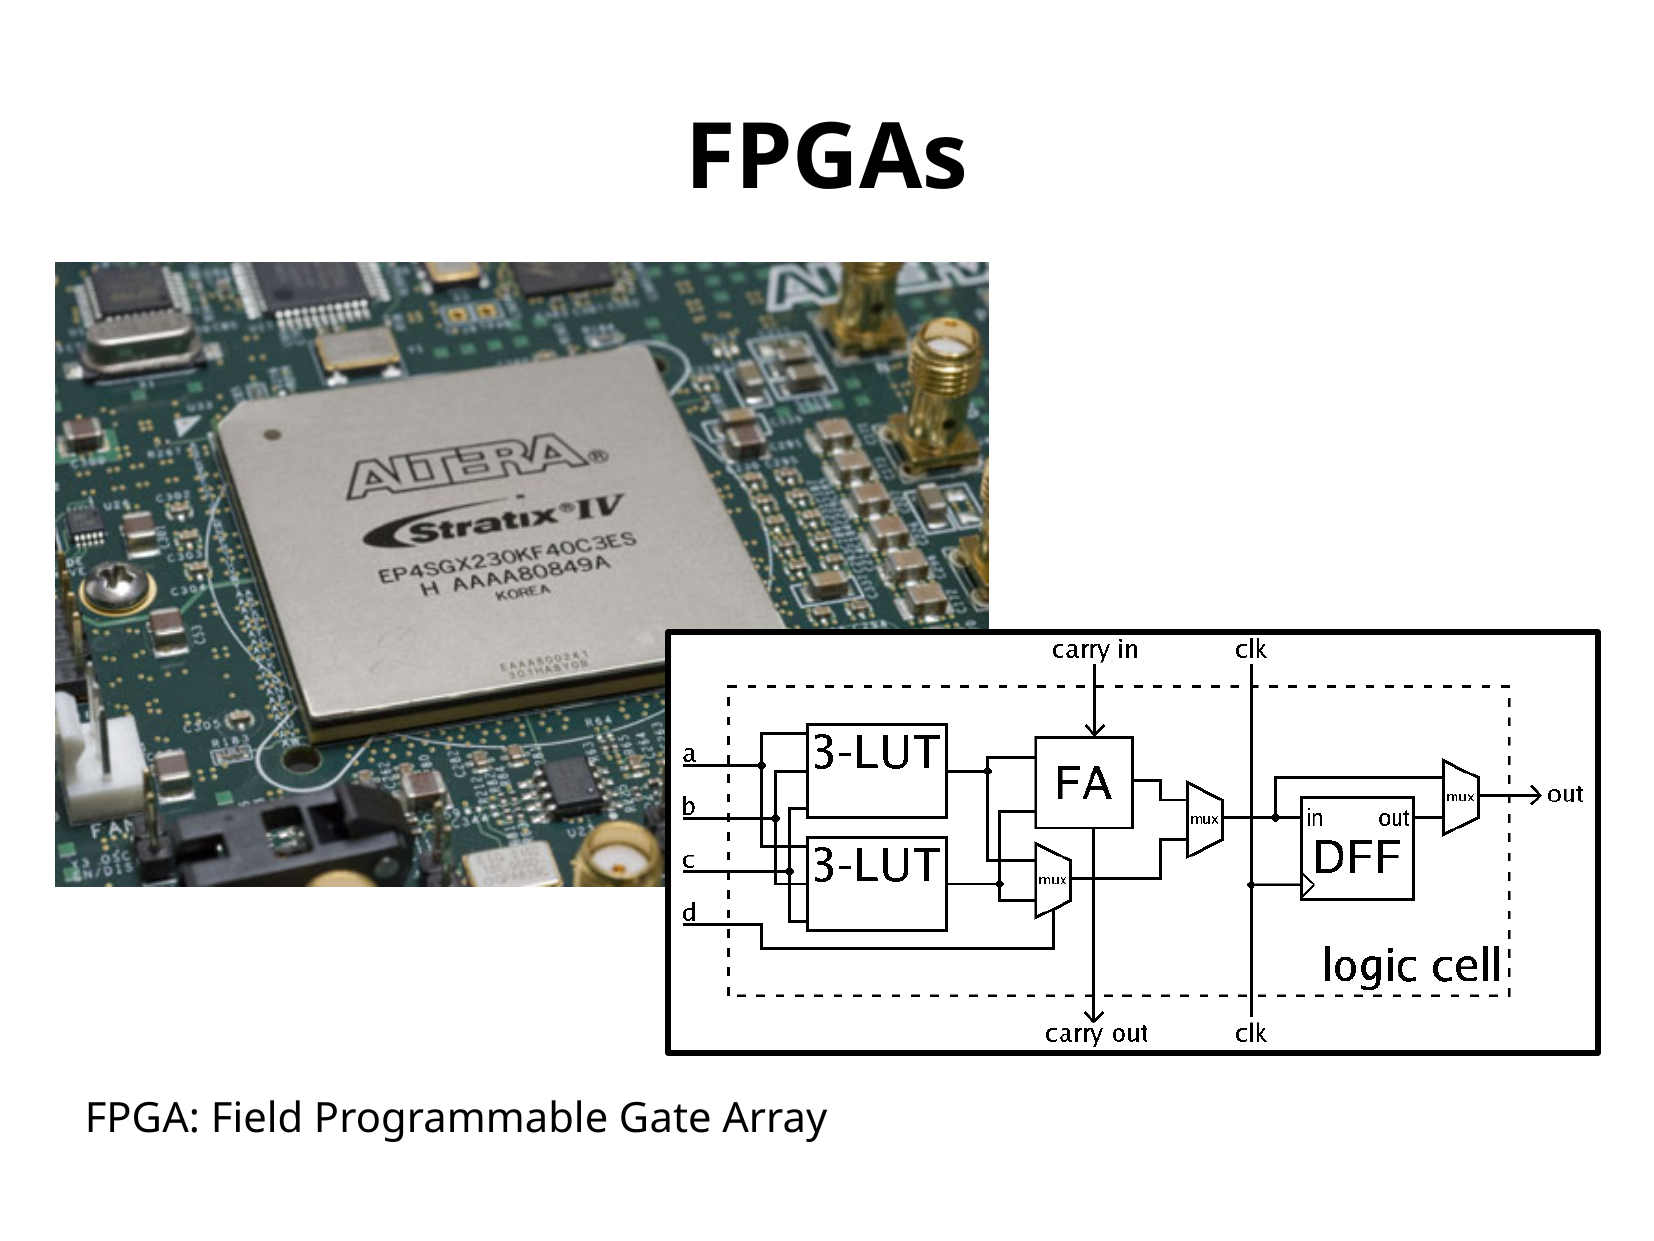

# FPGAs
FPGA: Field Programmable Gate Array